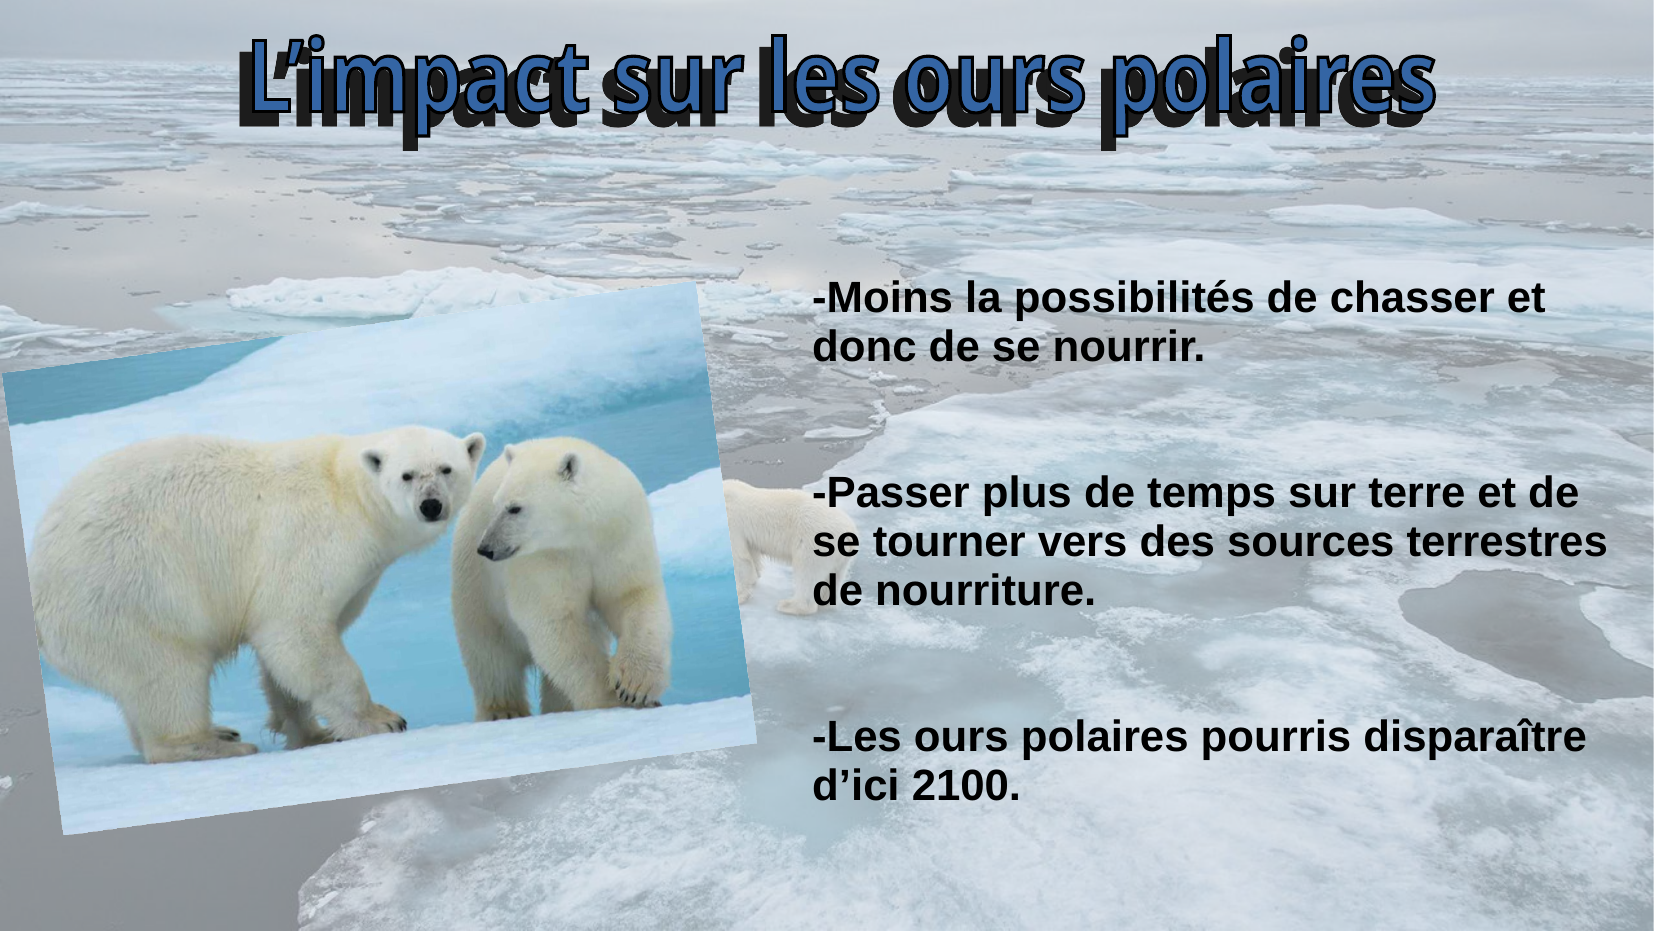

L’impact sur les ours polaires
-Moins la possibilités de chasser et donc de se nourrir.
-Passer plus de temps sur terre et de se tourner vers des sources terrestres de nourriture.
-Les ours polaires pourris disparaître d’ici 2100.